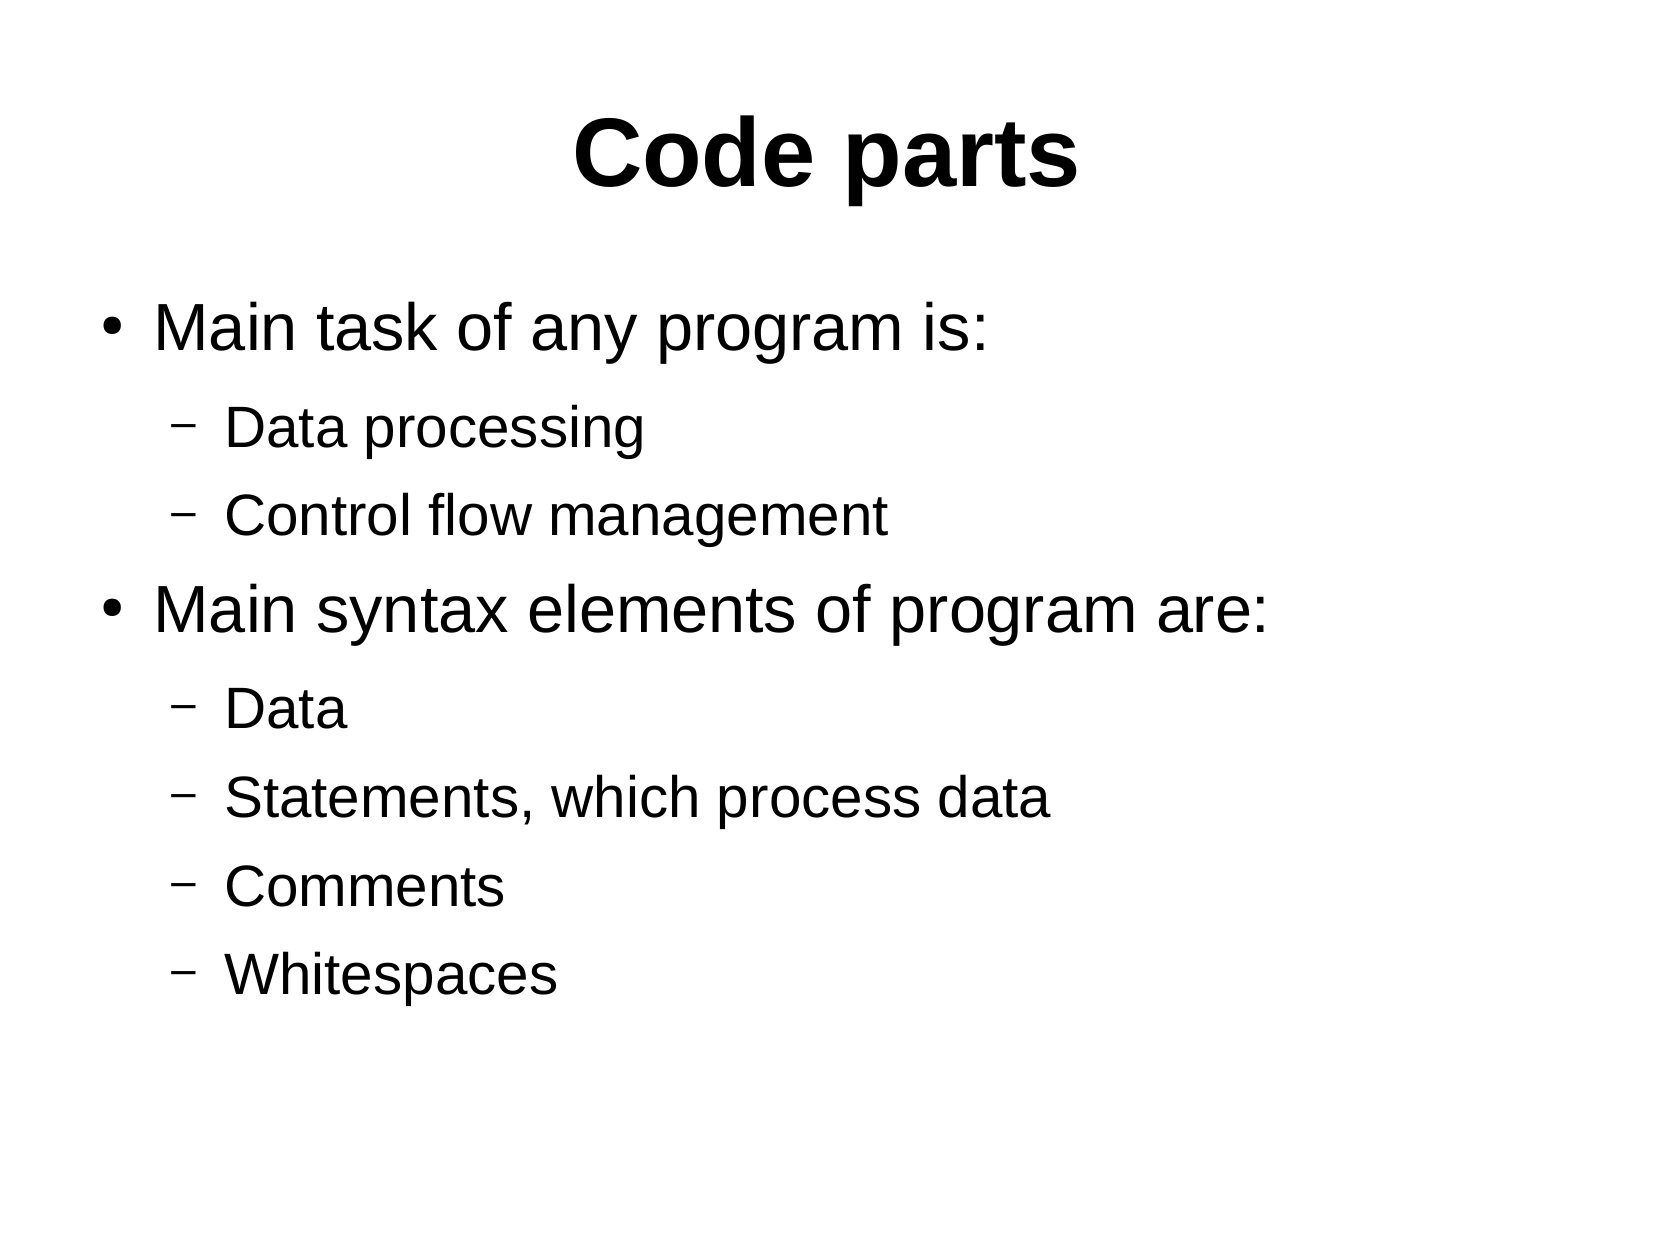

# Code parts
Main task of any program is:
Data processing
Control flow management
Main syntax elements of program are:
Data
Statements, which process data
Comments
Whitespaces